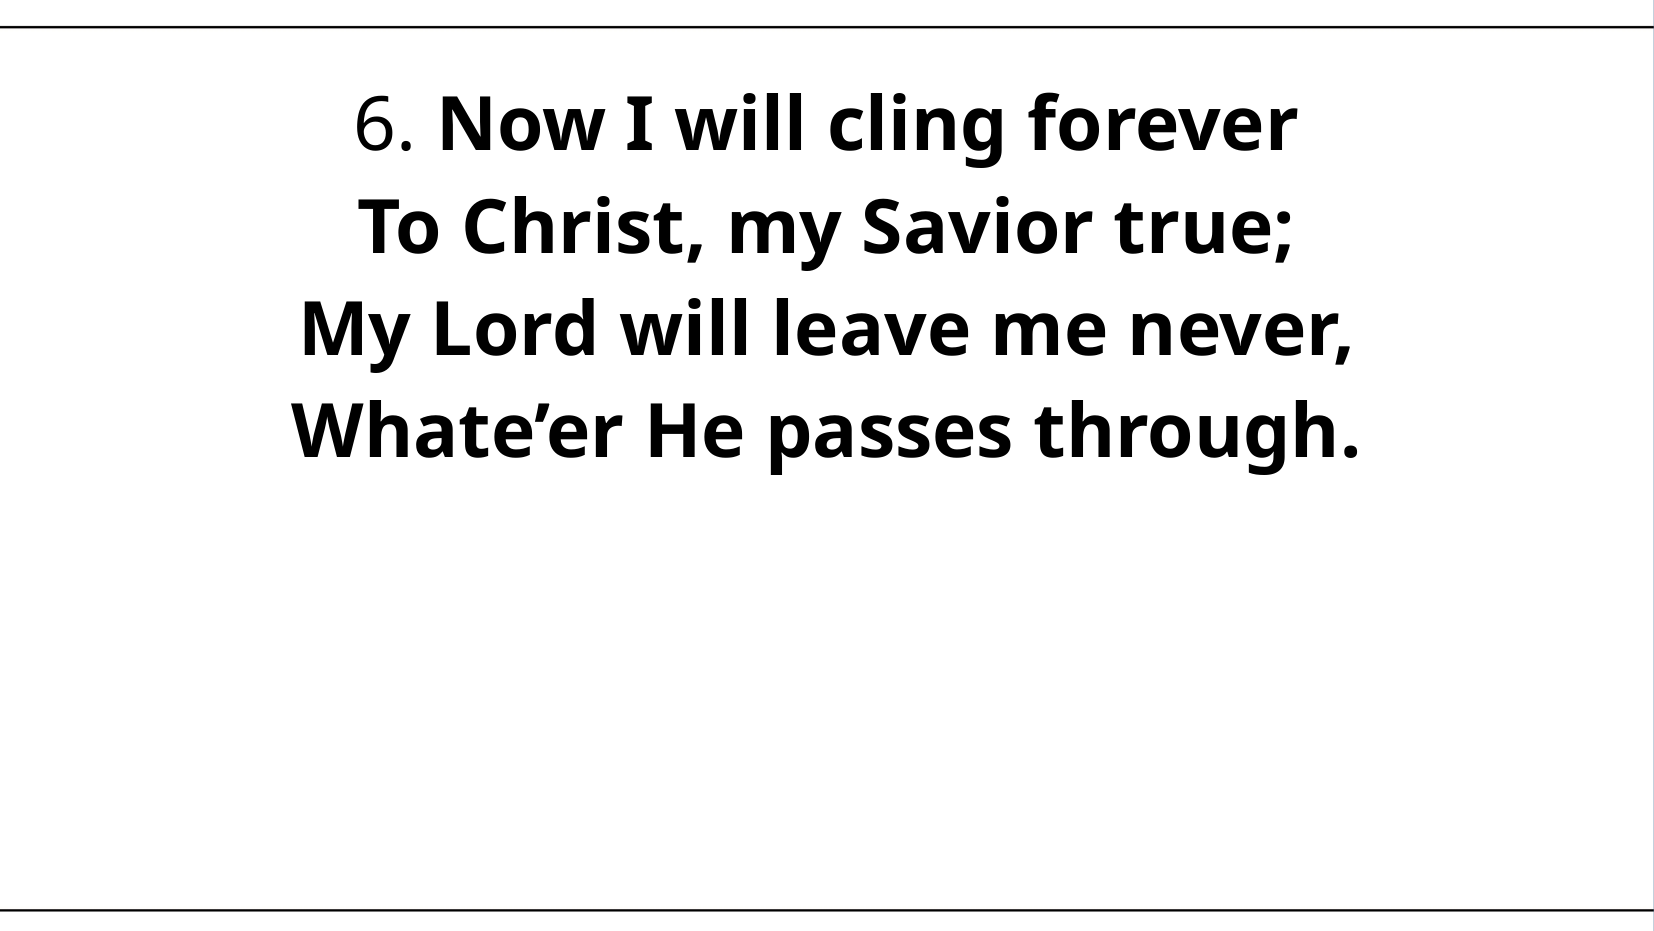

6. Now I will cling forever
To Christ, my Savior true;
My Lord will leave me never,
Whate’er He passes through.